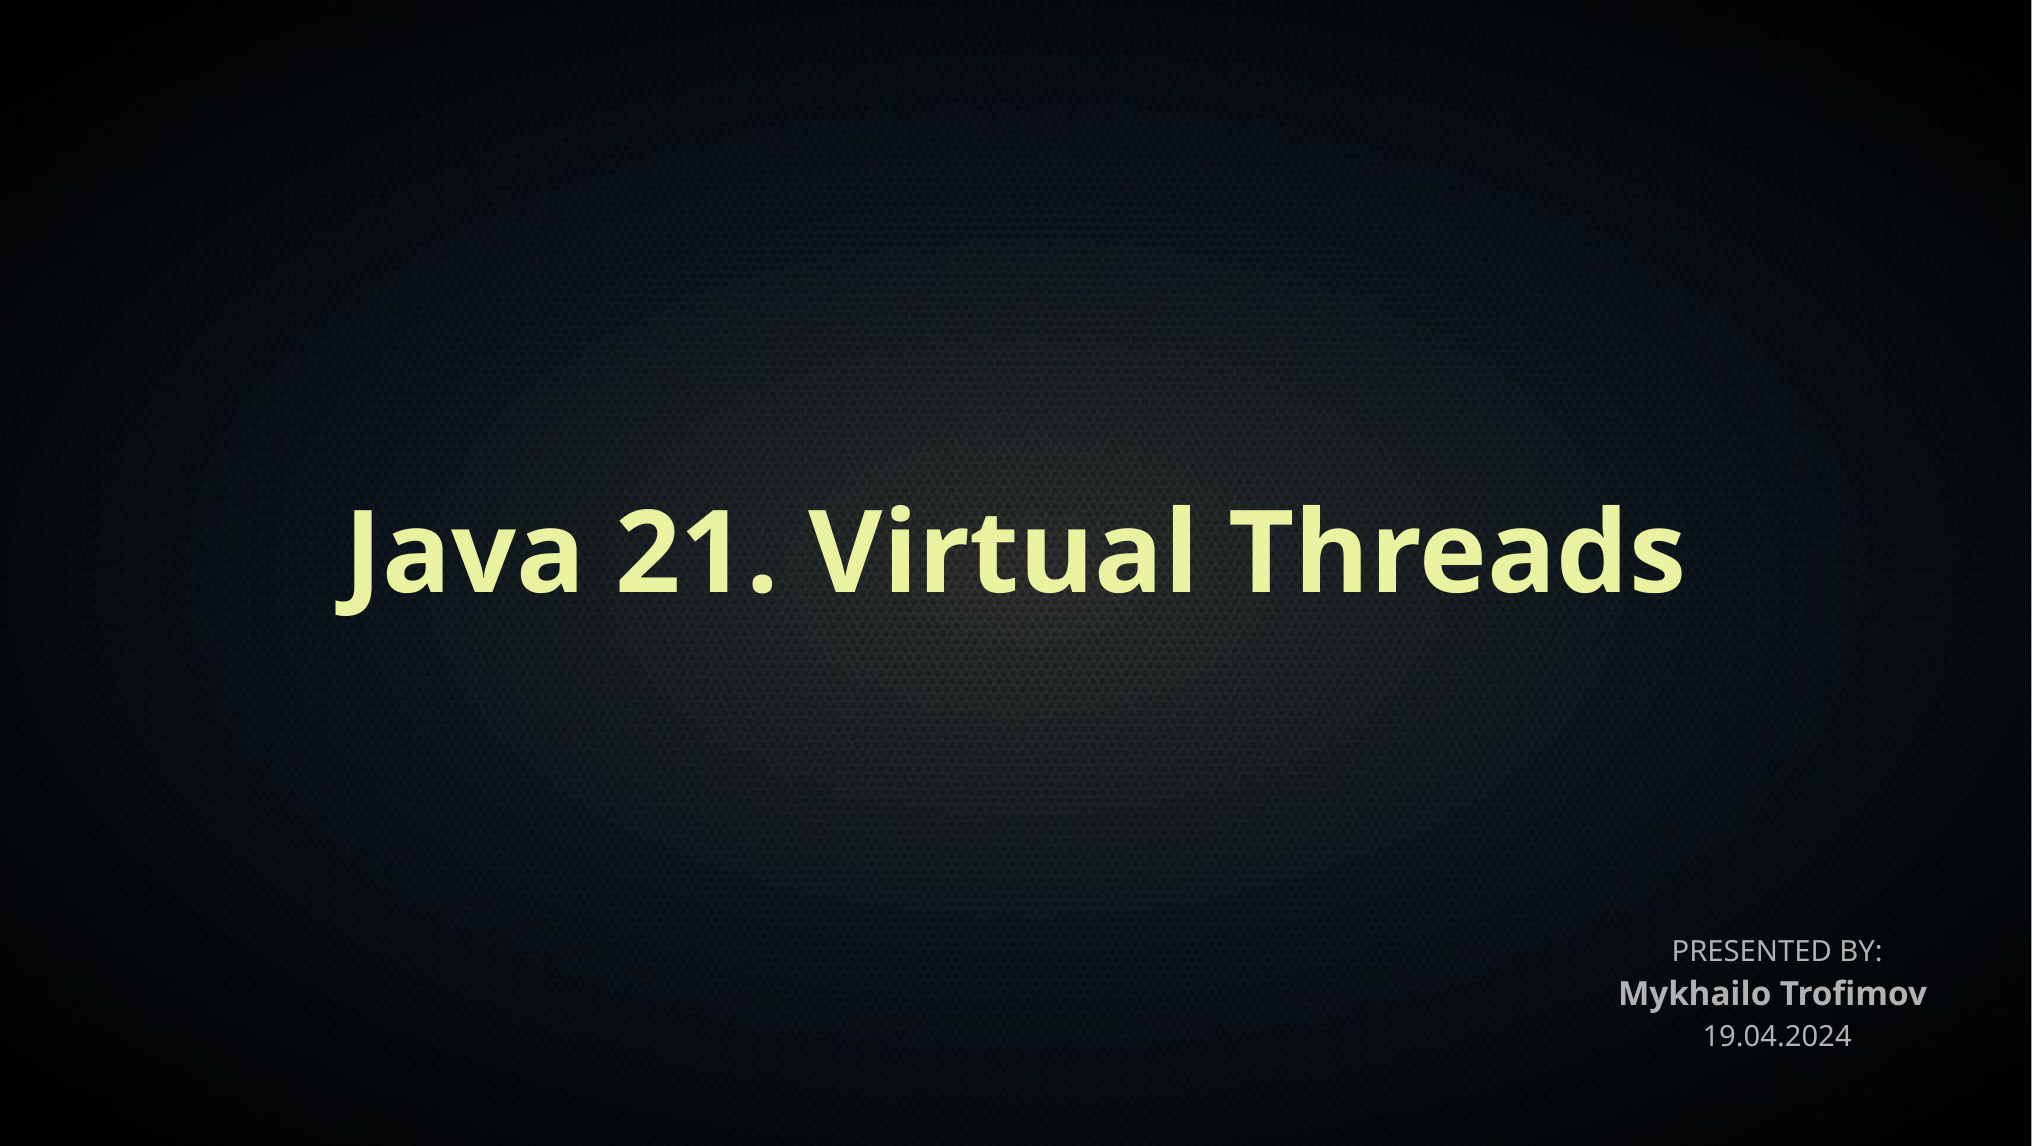

# Java 21. Virtual Threads
PRESENTED BY:
Mykhailo Trofimov
19.04.2024